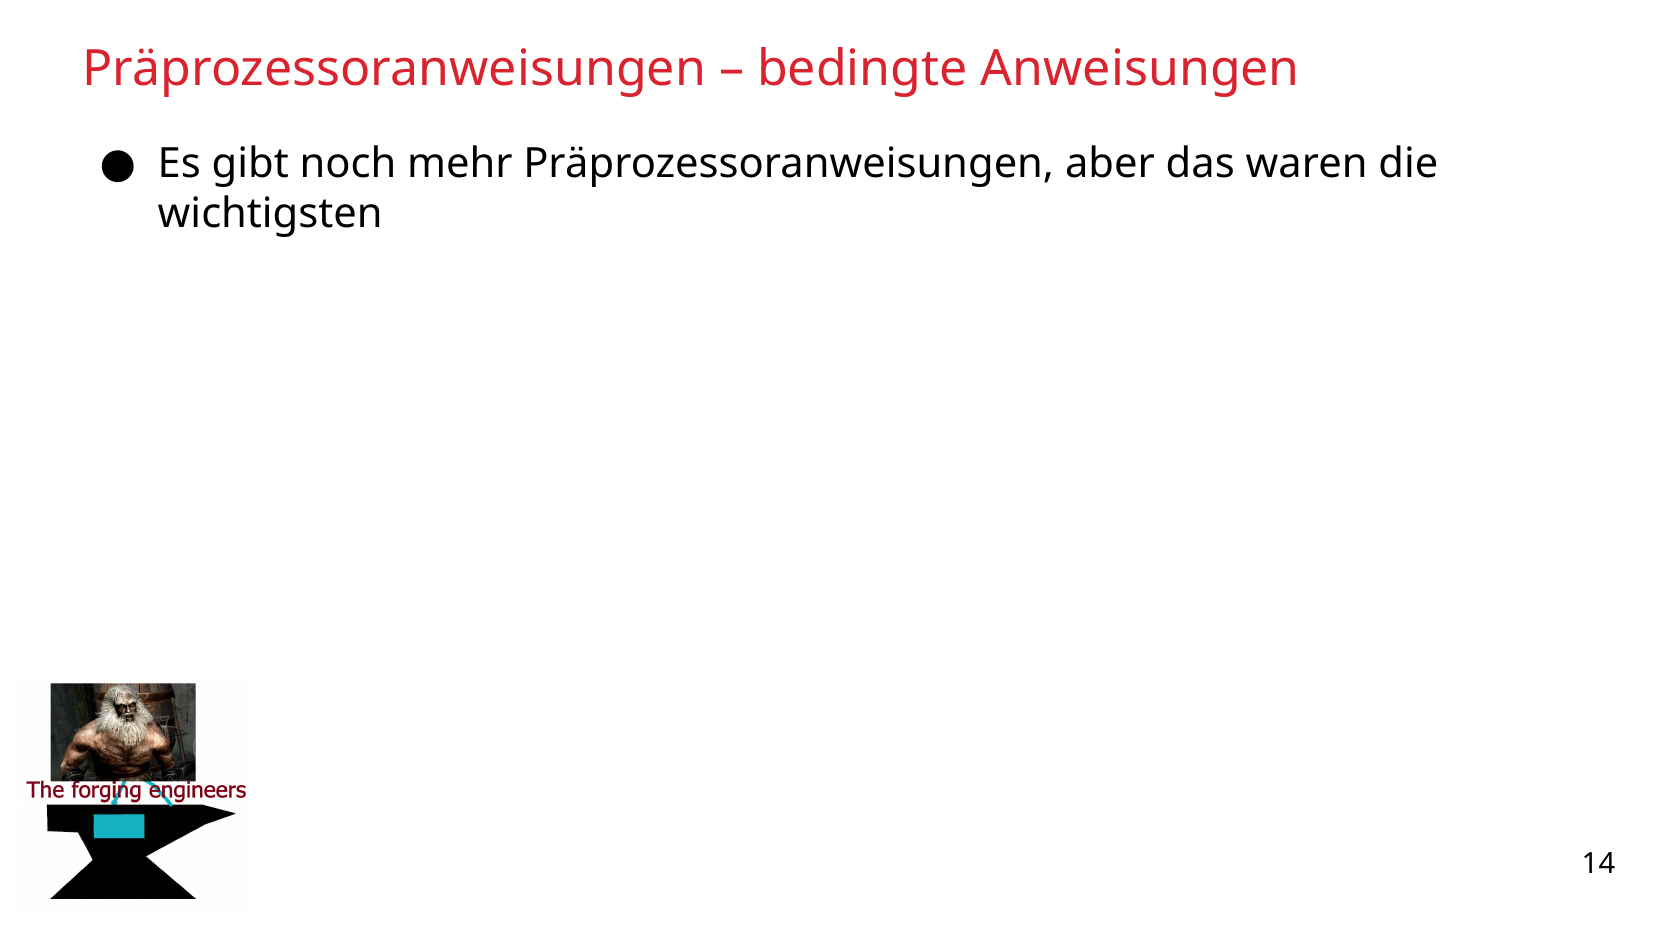

# Präprozessoranweisungen – bedingte Anweisungen
Es gibt noch mehr Präprozessoranweisungen, aber das waren die wichtigsten